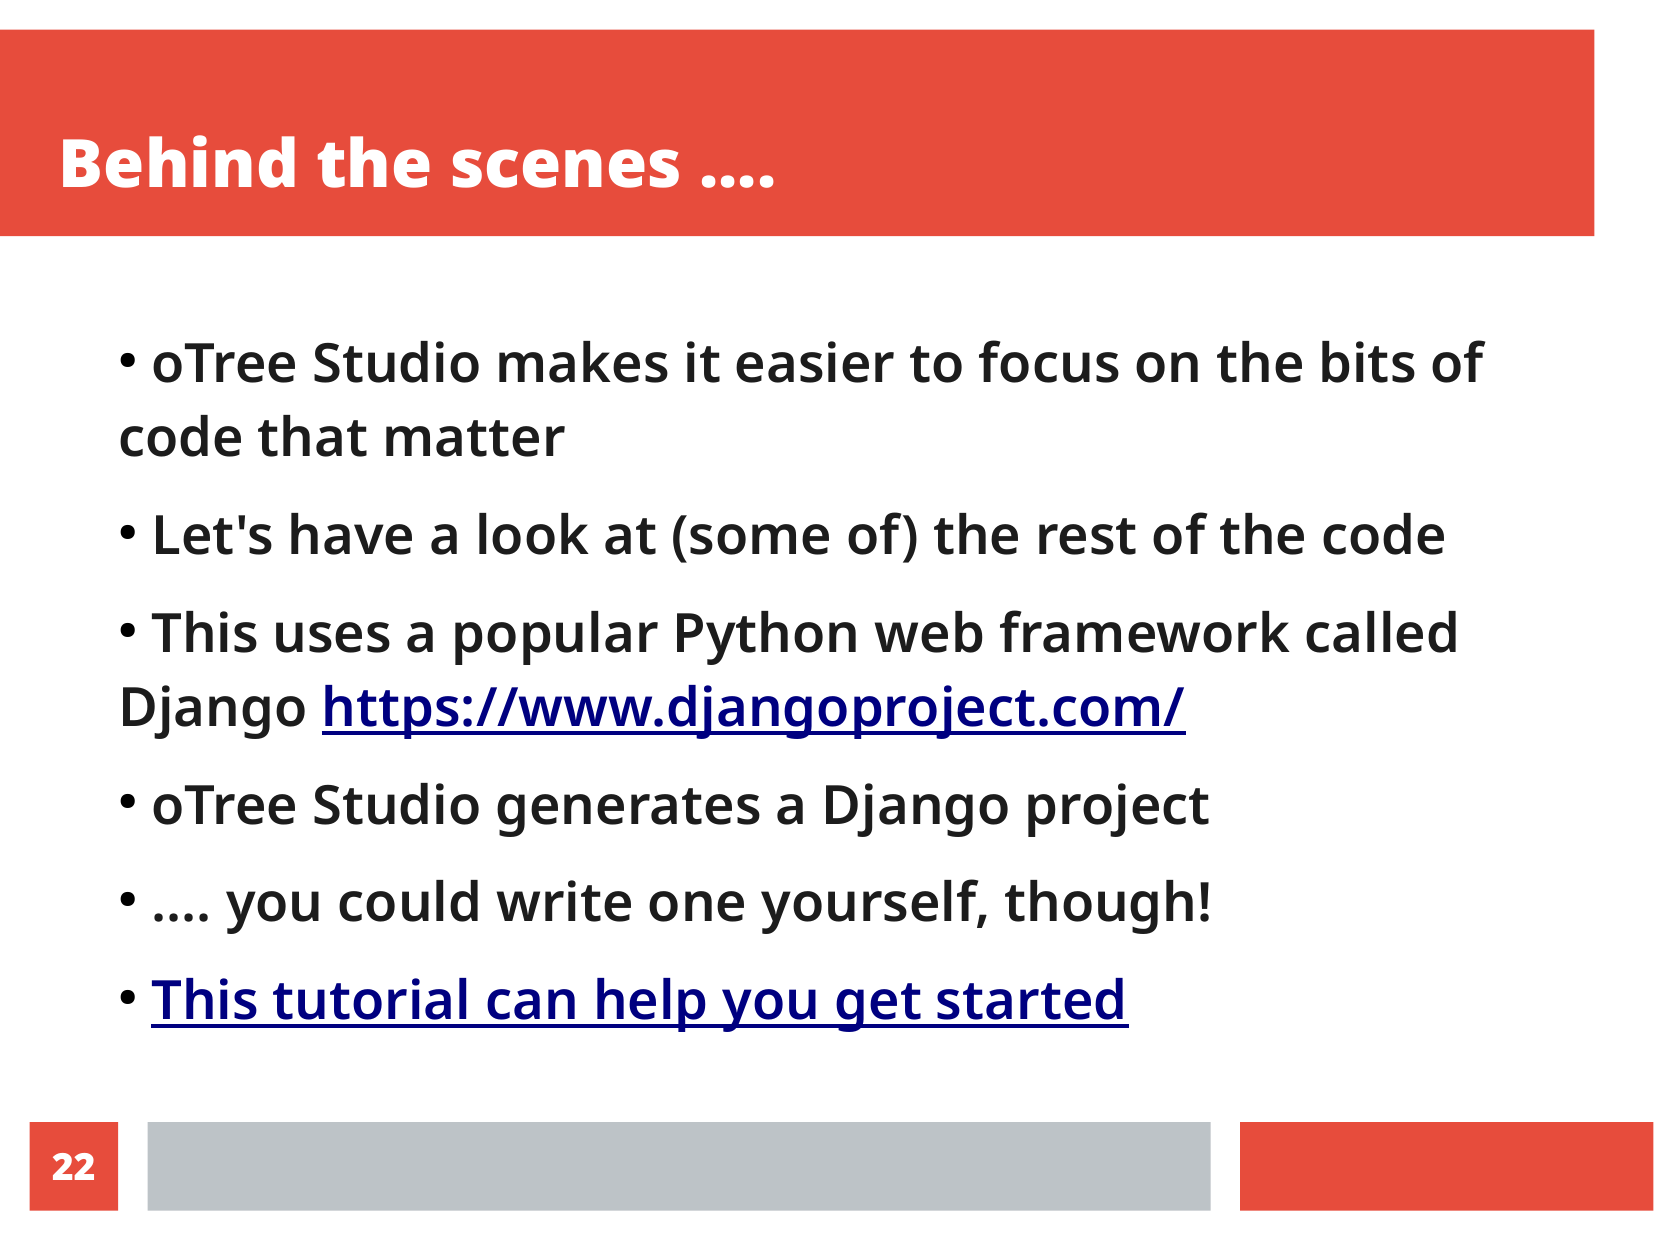

# Behind the scenes ....
 oTree Studio makes it easier to focus on the bits of code that matter
 Let's have a look at (some of) the rest of the code
 This uses a popular Python web framework called Django https://www.djangoproject.com/
 oTree Studio generates a Django project
 .... you could write one yourself, though!
 This tutorial can help you get started
22